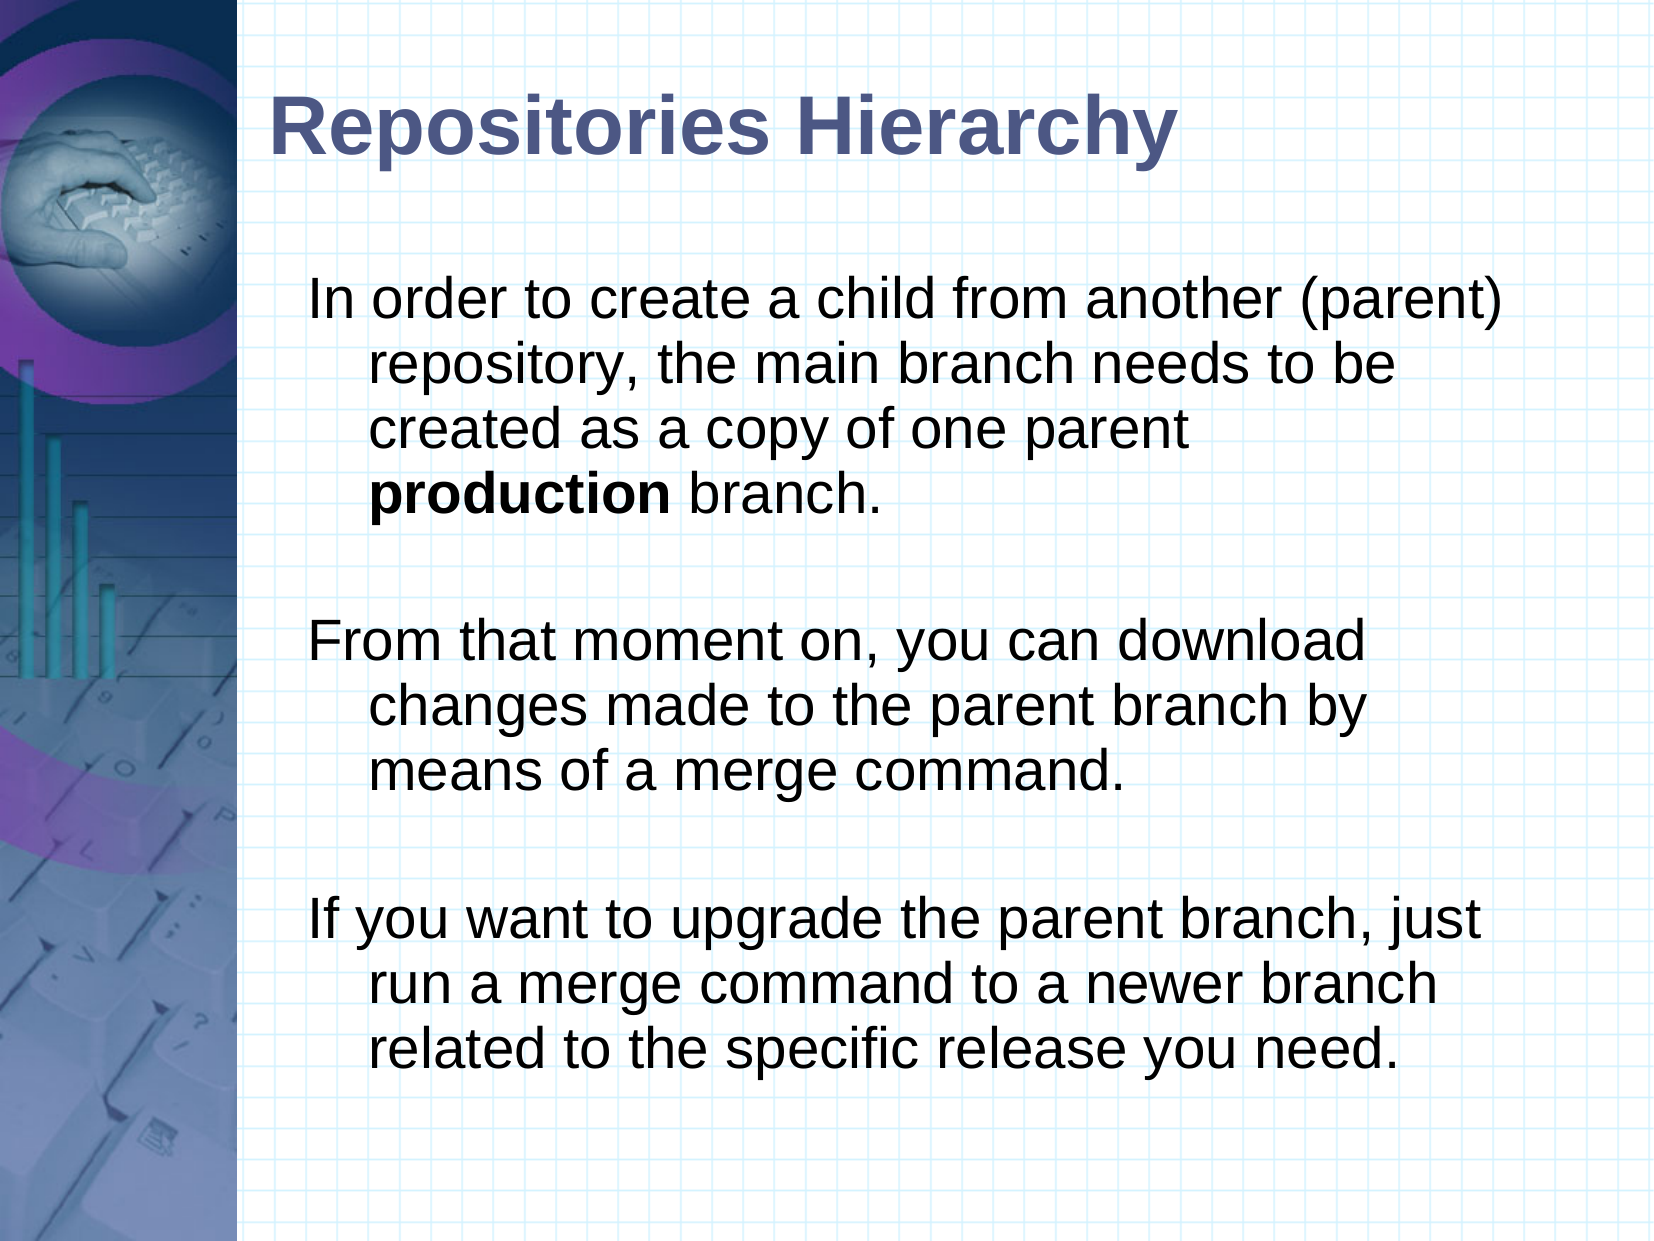

# Repositories Hierarchy
In order to create a child from another (parent) repository, the main branch needs to be created as a copy of one parent production branch.
From that moment on, you can download changes made to the parent branch by means of a merge command.
If you want to upgrade the parent branch, just run a merge command to a newer branch related to the specific release you need.